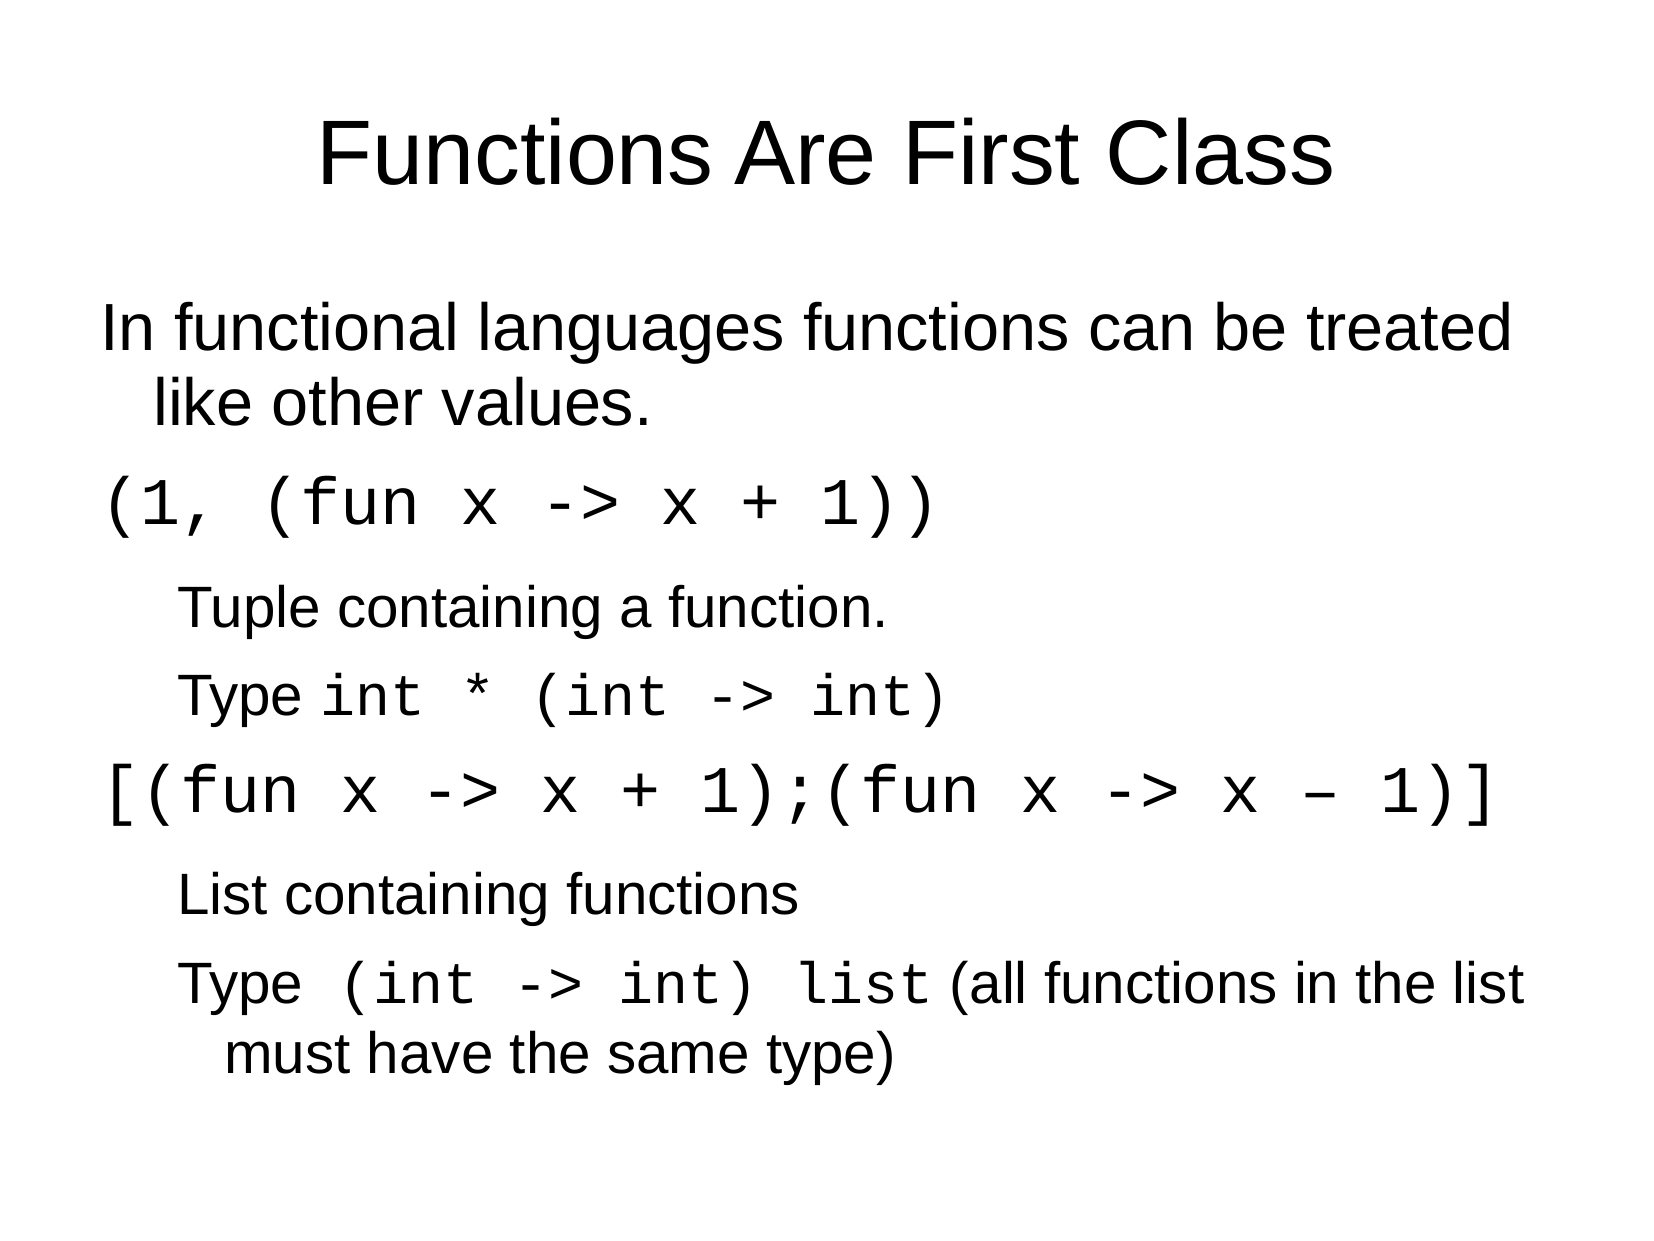

# Functions Are First Class
In functional languages functions can be treated like other values.
(1, (fun x -> x + 1))
Tuple containing a function.
Type int * (int -> int)
[(fun x -> x + 1);(fun x -> x – 1)]
List containing functions
Type (int -> int) list (all functions in the list must have the same type)